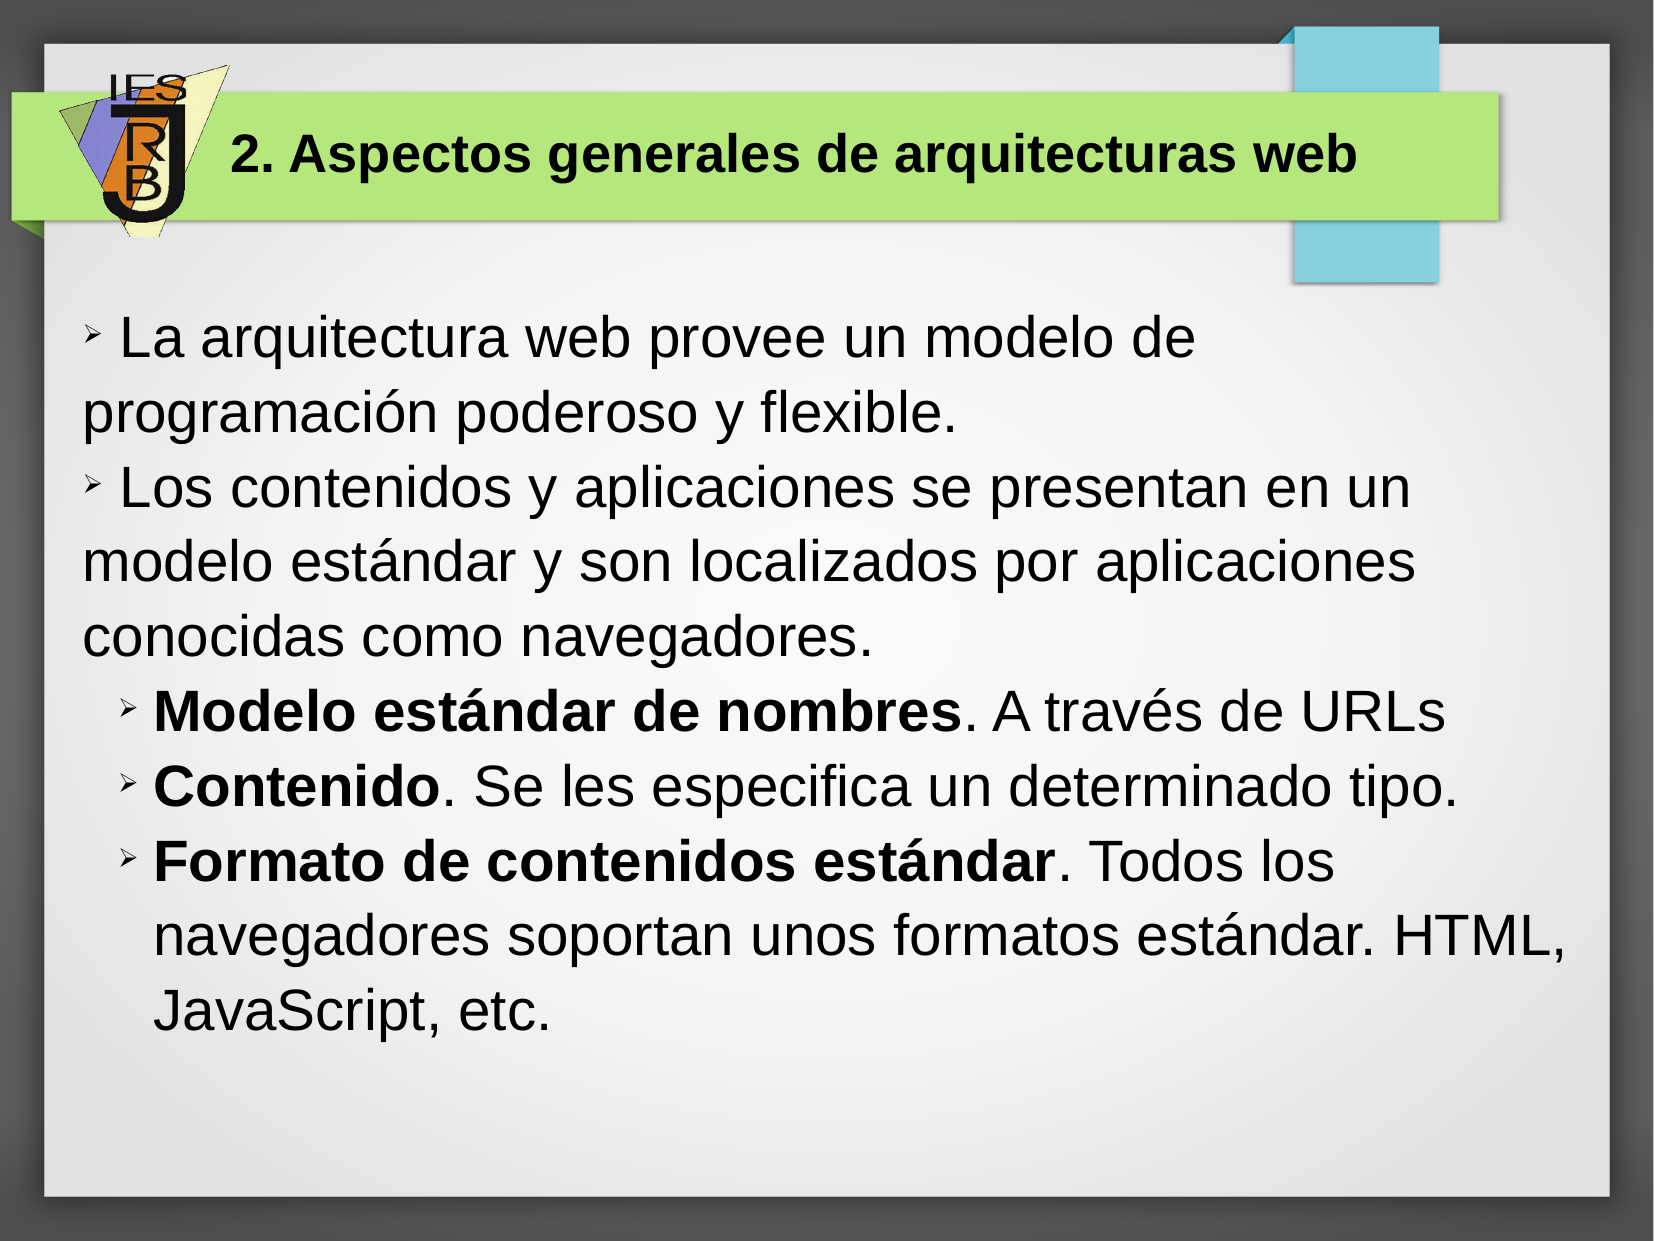

# 2. Aspectos generales de arquitecturas web
 La arquitectura web provee un modelo de programación poderoso y flexible.
 Los contenidos y aplicaciones se presentan en un modelo estándar y son localizados por aplicaciones conocidas como navegadores.
Modelo estándar de nombres. A través de URLs
Contenido. Se les especifica un determinado tipo.
Formato de contenidos estándar. Todos los navegadores soportan unos formatos estándar. HTML, JavaScript, etc.